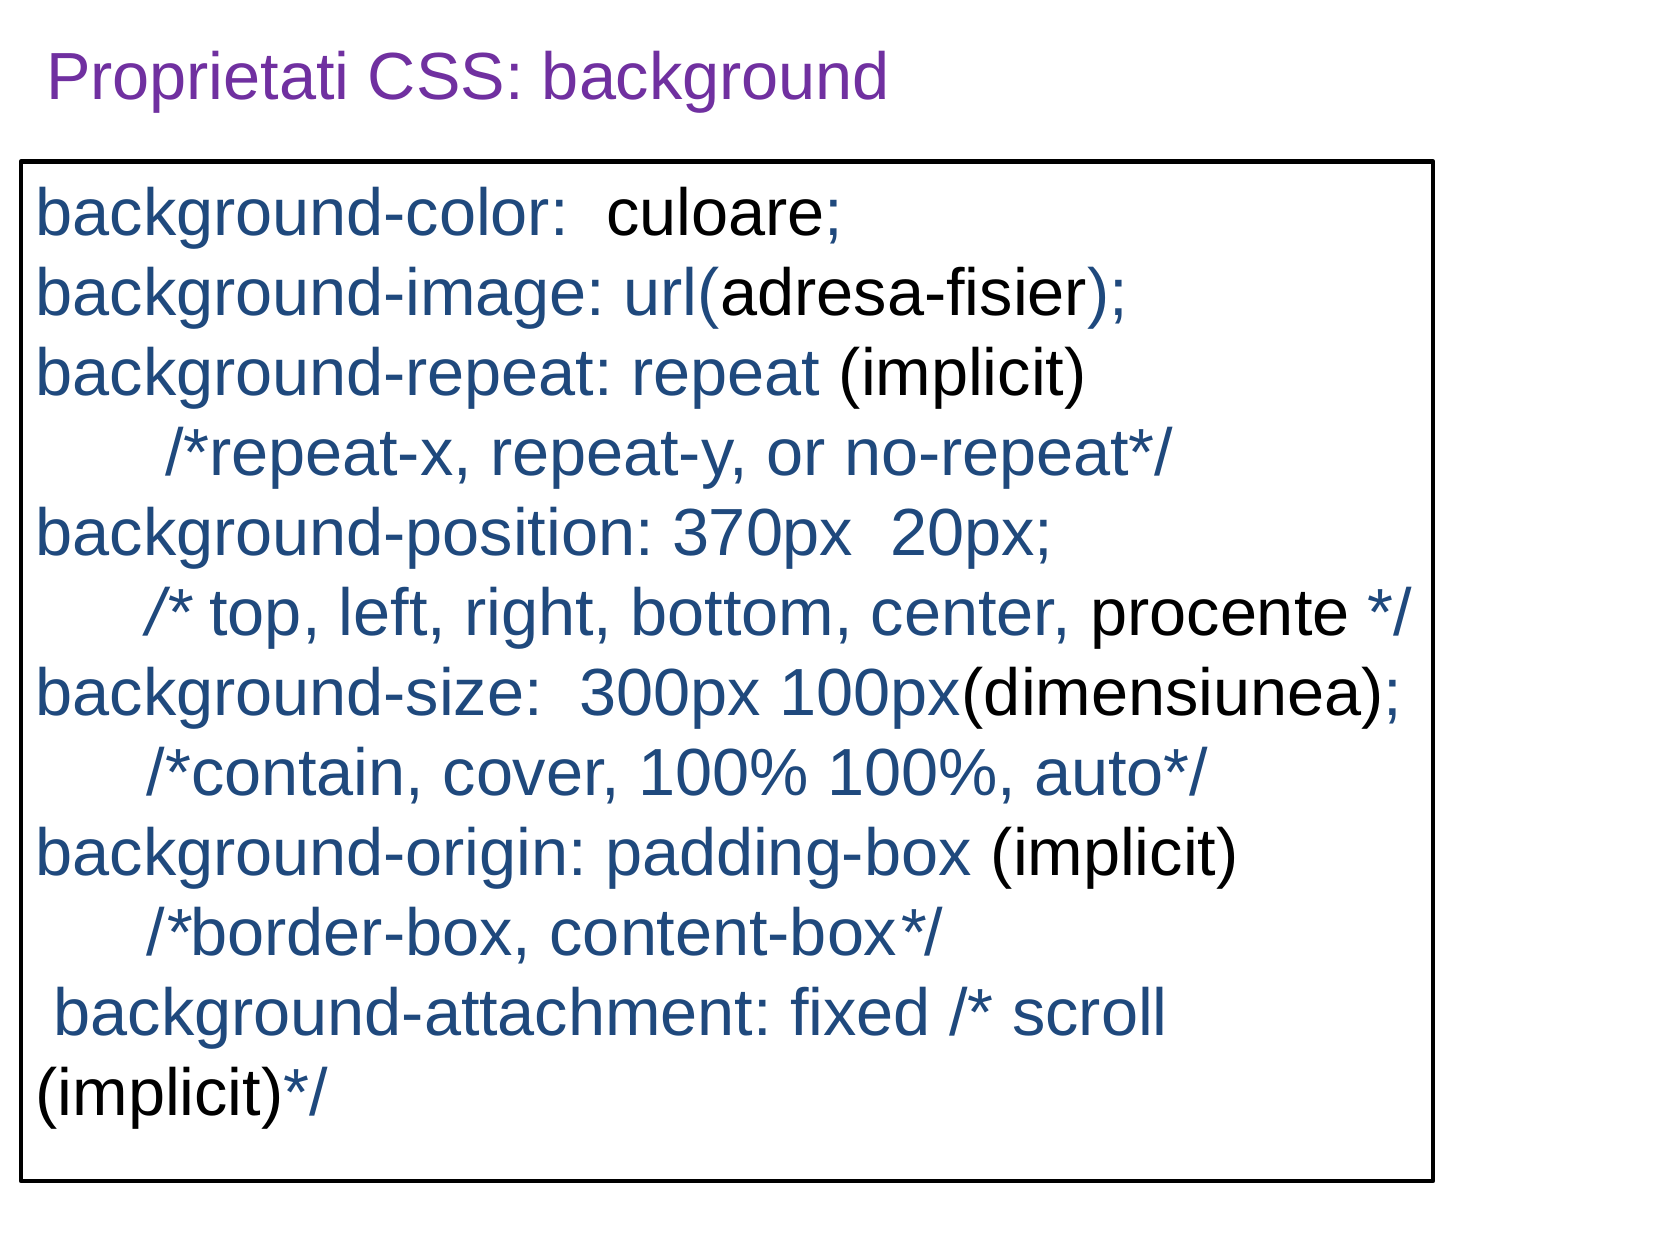

Proprietati CSS: background
background-color: culoare;
background-image: url(adresa-fisier);
background-repeat: repeat (implicit)
 /*repeat-x, repeat-y, or no-repeat*/
background-position: 370px 20px;
 /* top, left, right, bottom, center, procente */
background-size: 300px 100px(dimensiunea);
 /*contain, cover, 100% 100%, auto*/
background-origin: padding-box (implicit) 	 		 /*border-box, content-box*/
 background-attachment: fixed /* scroll (implicit)*/